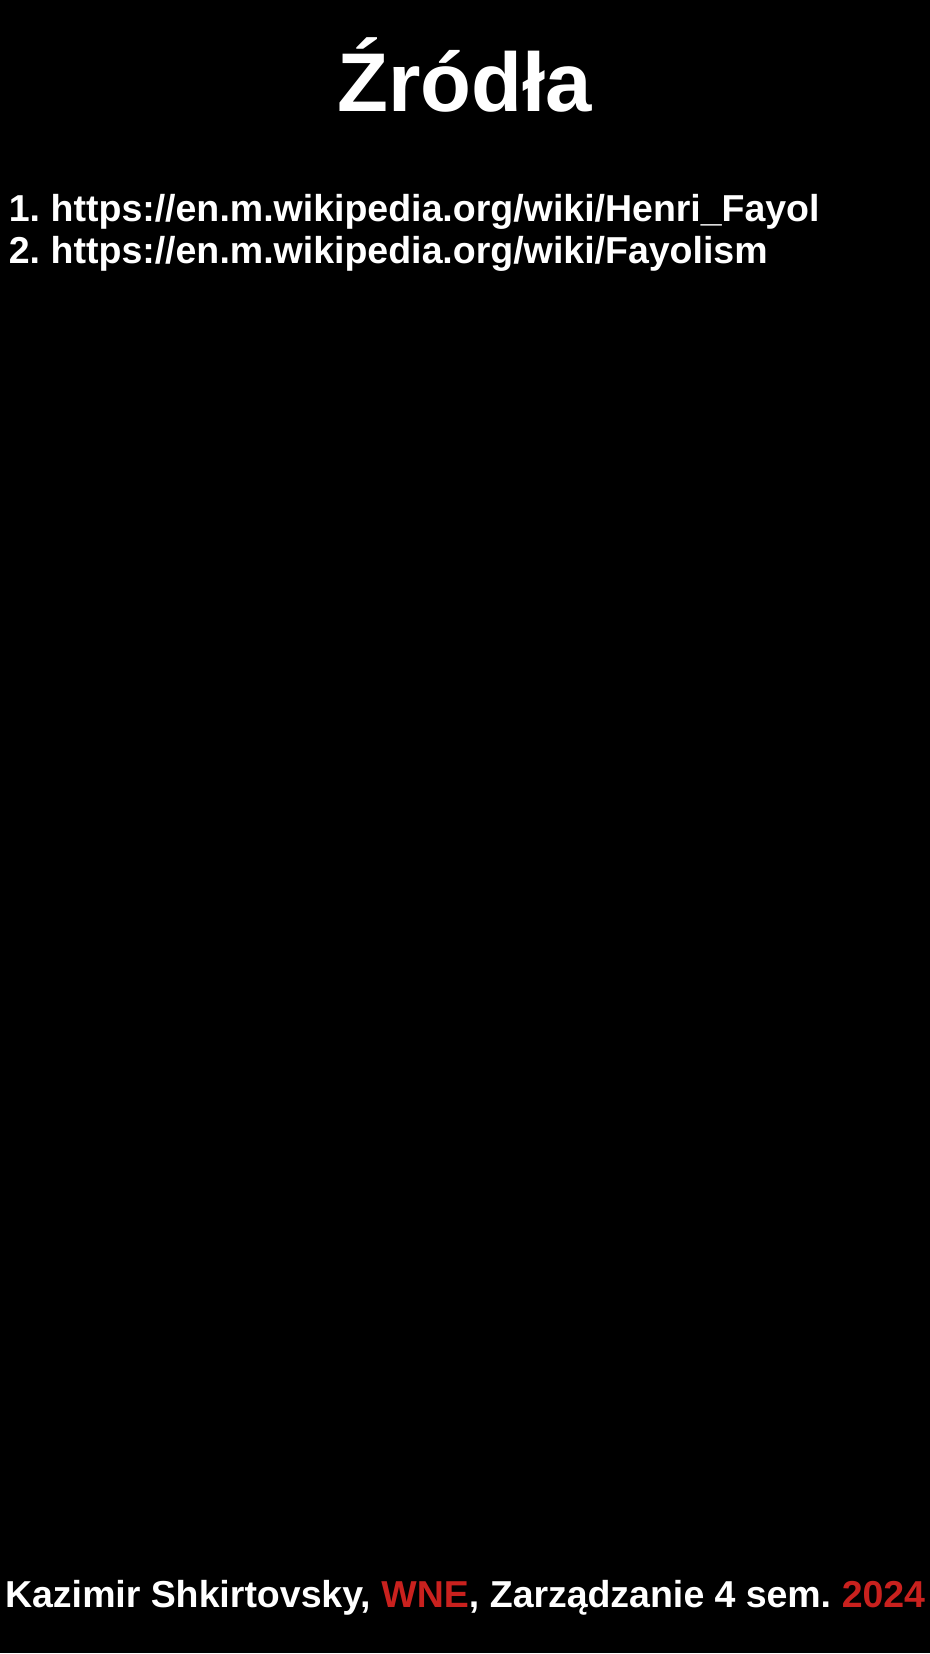

# Źródła
1. https://en.m.wikipedia.org/wiki/Henri_Fayol
2. https://en.m.wikipedia.org/wiki/Fayolism
Kazimir Shkirtovsky, WNE, Zarządzanie 4 sem. 2024